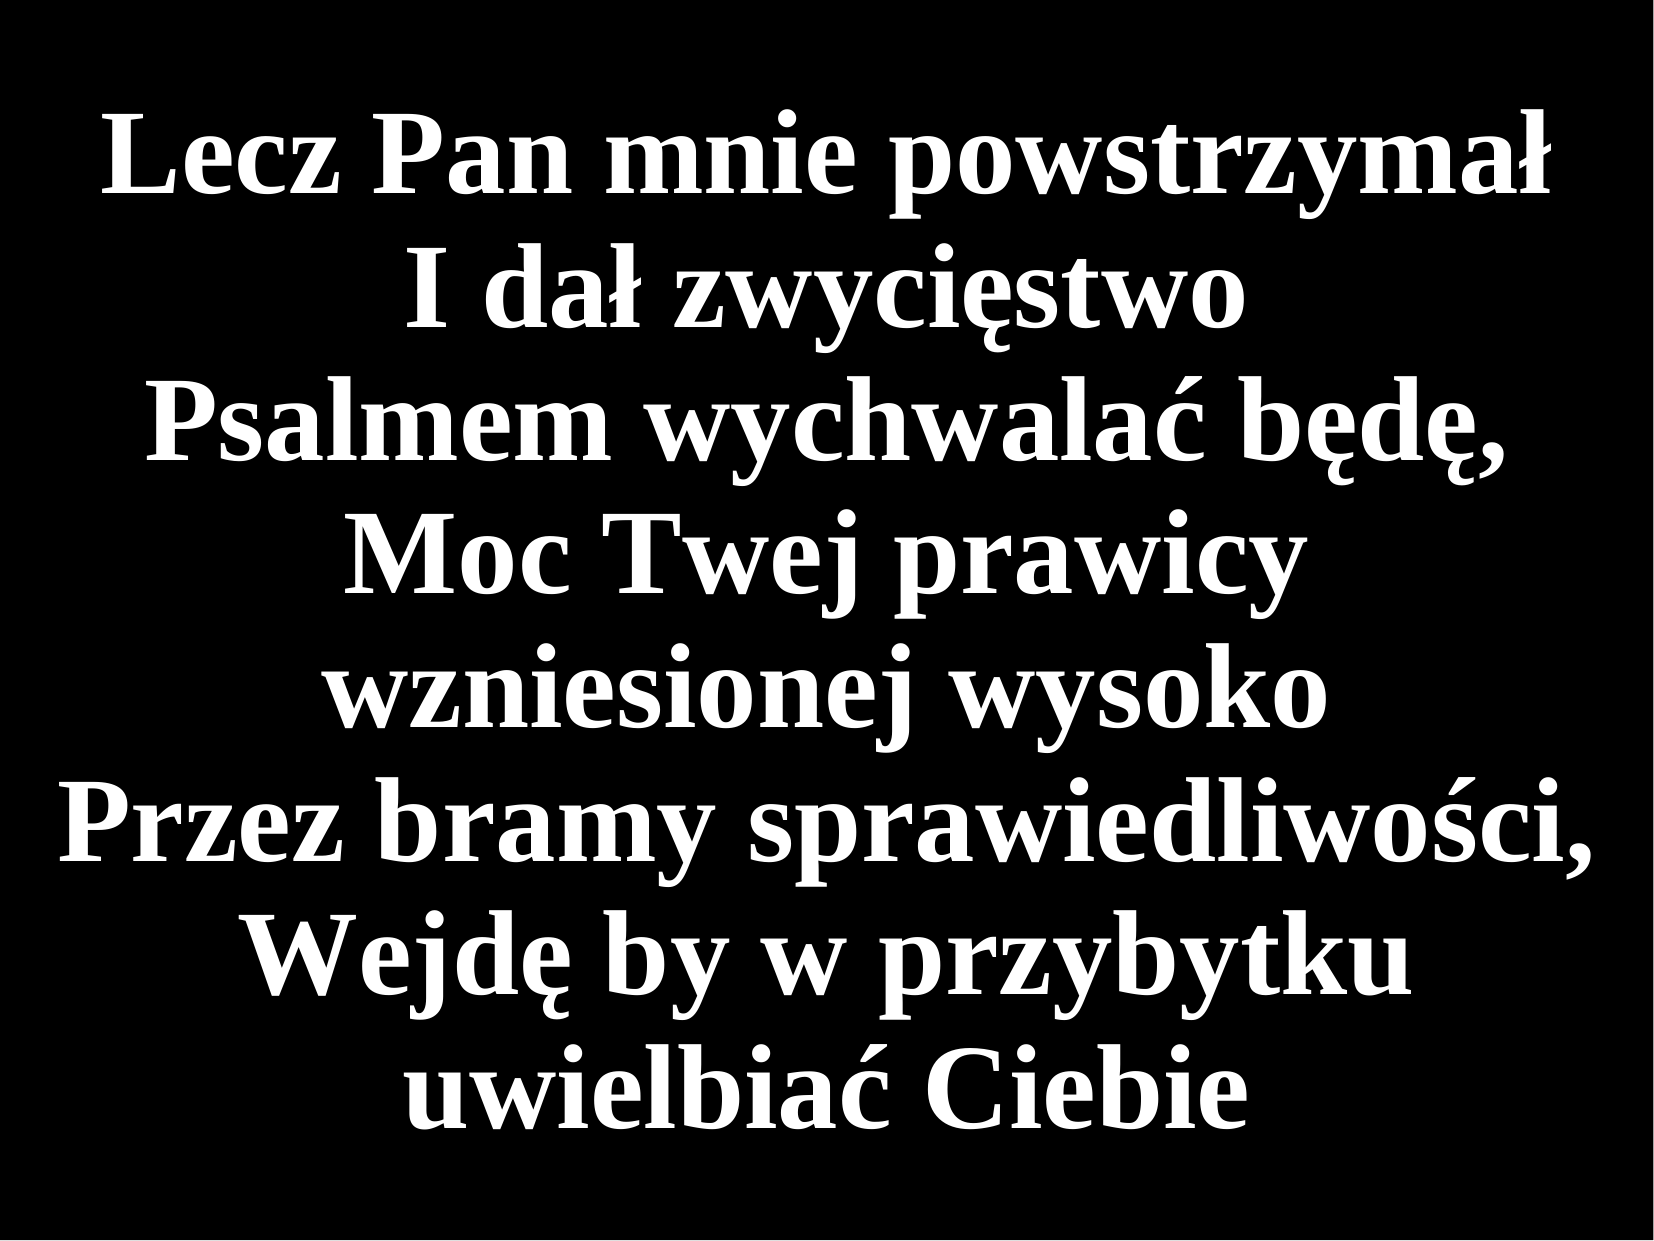

# Lecz Pan mnie powstrzymał I dał zwycięstwo Psalmem wychwalać będę, Moc Twej prawicy wzniesionej wysoko Przez bramy sprawiedliwości, Wejdę by w przybytku uwielbiać Ciebie